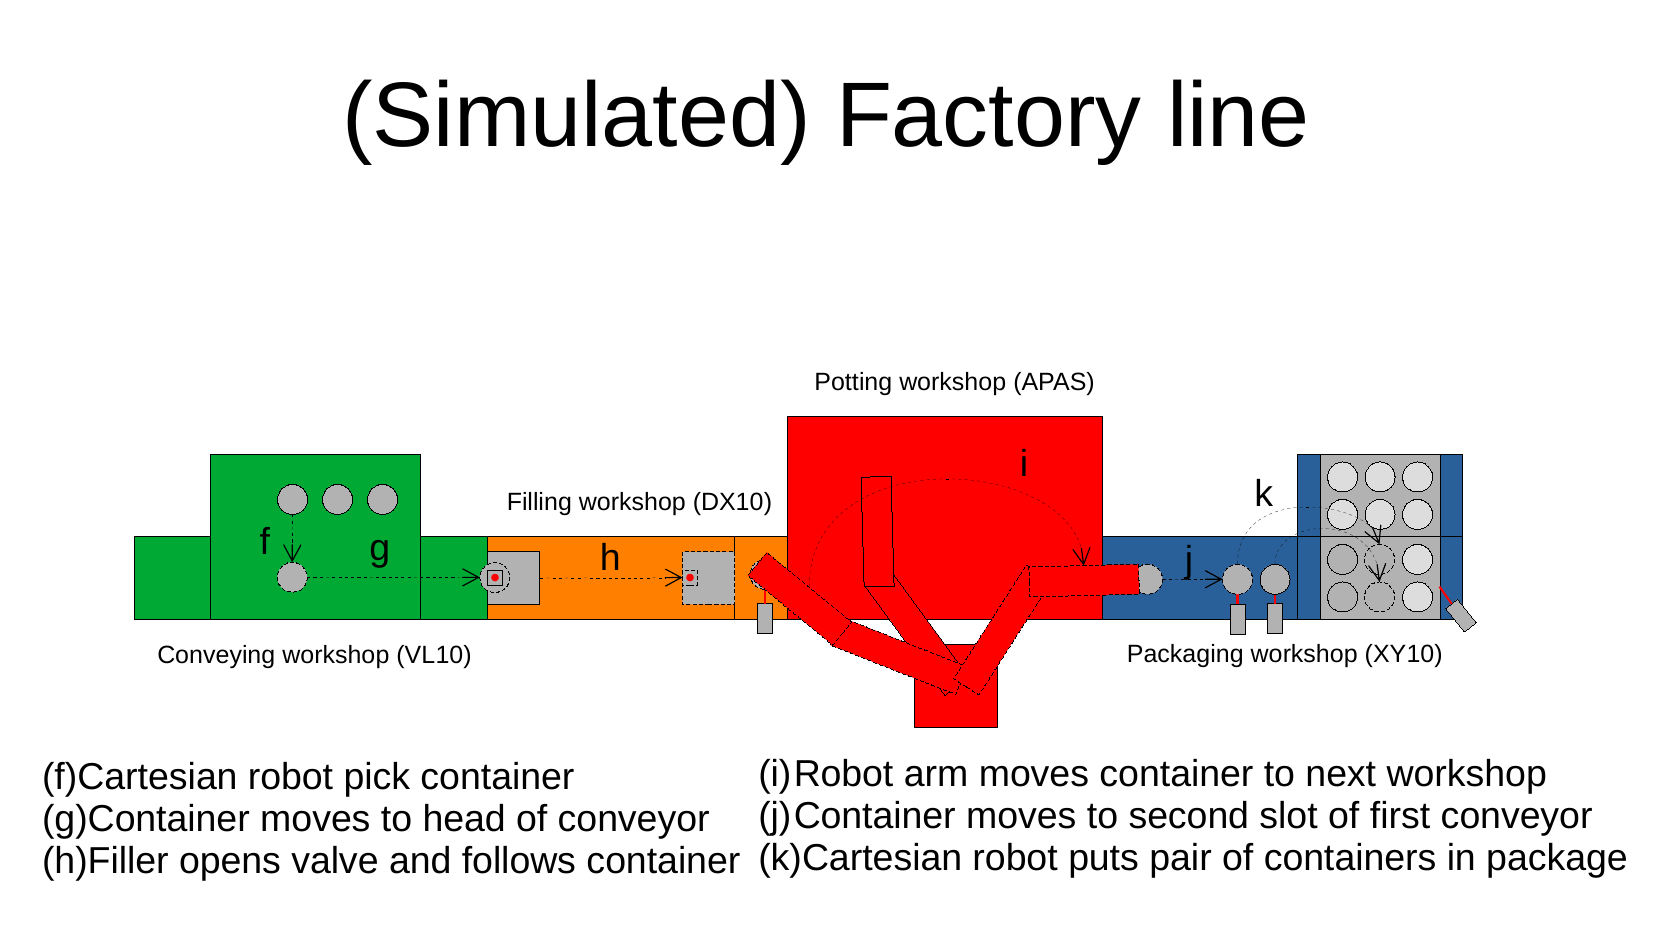

# (Simulated) Factory line
Potting workshop (APAS)
i
k
Filling workshop (DX10)
f
g
h
j
Packaging workshop (XY10)
Conveying workshop (VL10)
Robot arm moves container to next workshop
Container moves to second slot of first conveyor
Cartesian robot puts pair of containers in package
Cartesian robot pick container
Container moves to head of conveyor
Filler opens valve and follows container